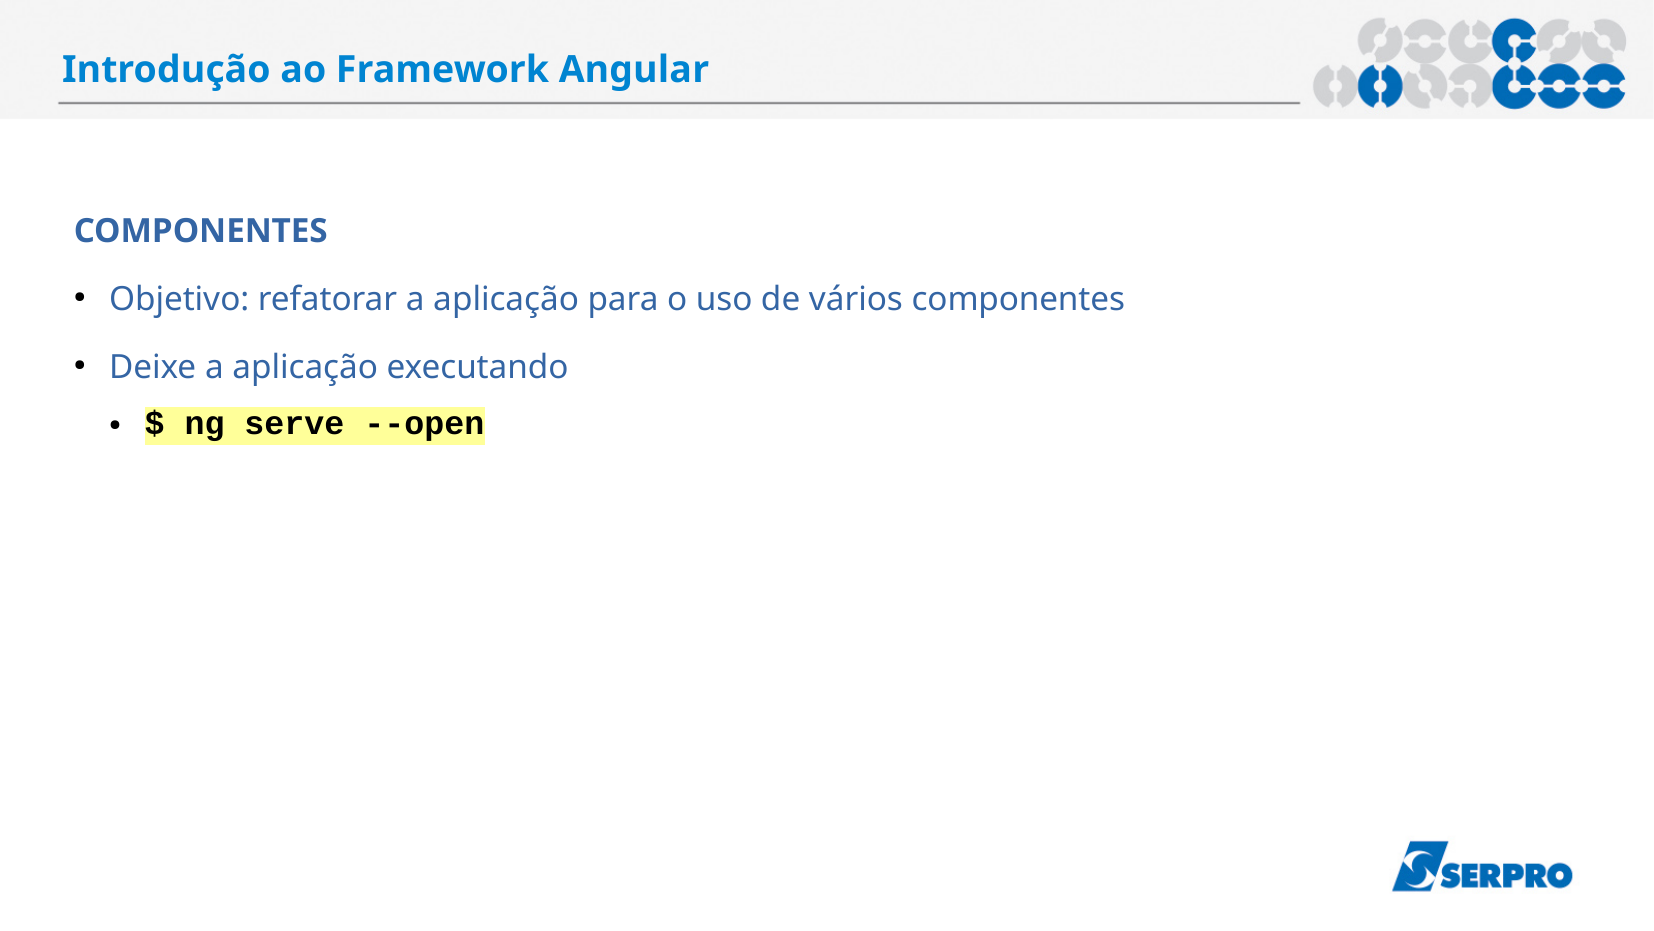

Introdução ao Framework Angular
COMPONENTES
Objetivo: refatorar a aplicação para o uso de vários componentes
Deixe a aplicação executando
$ ng serve --open